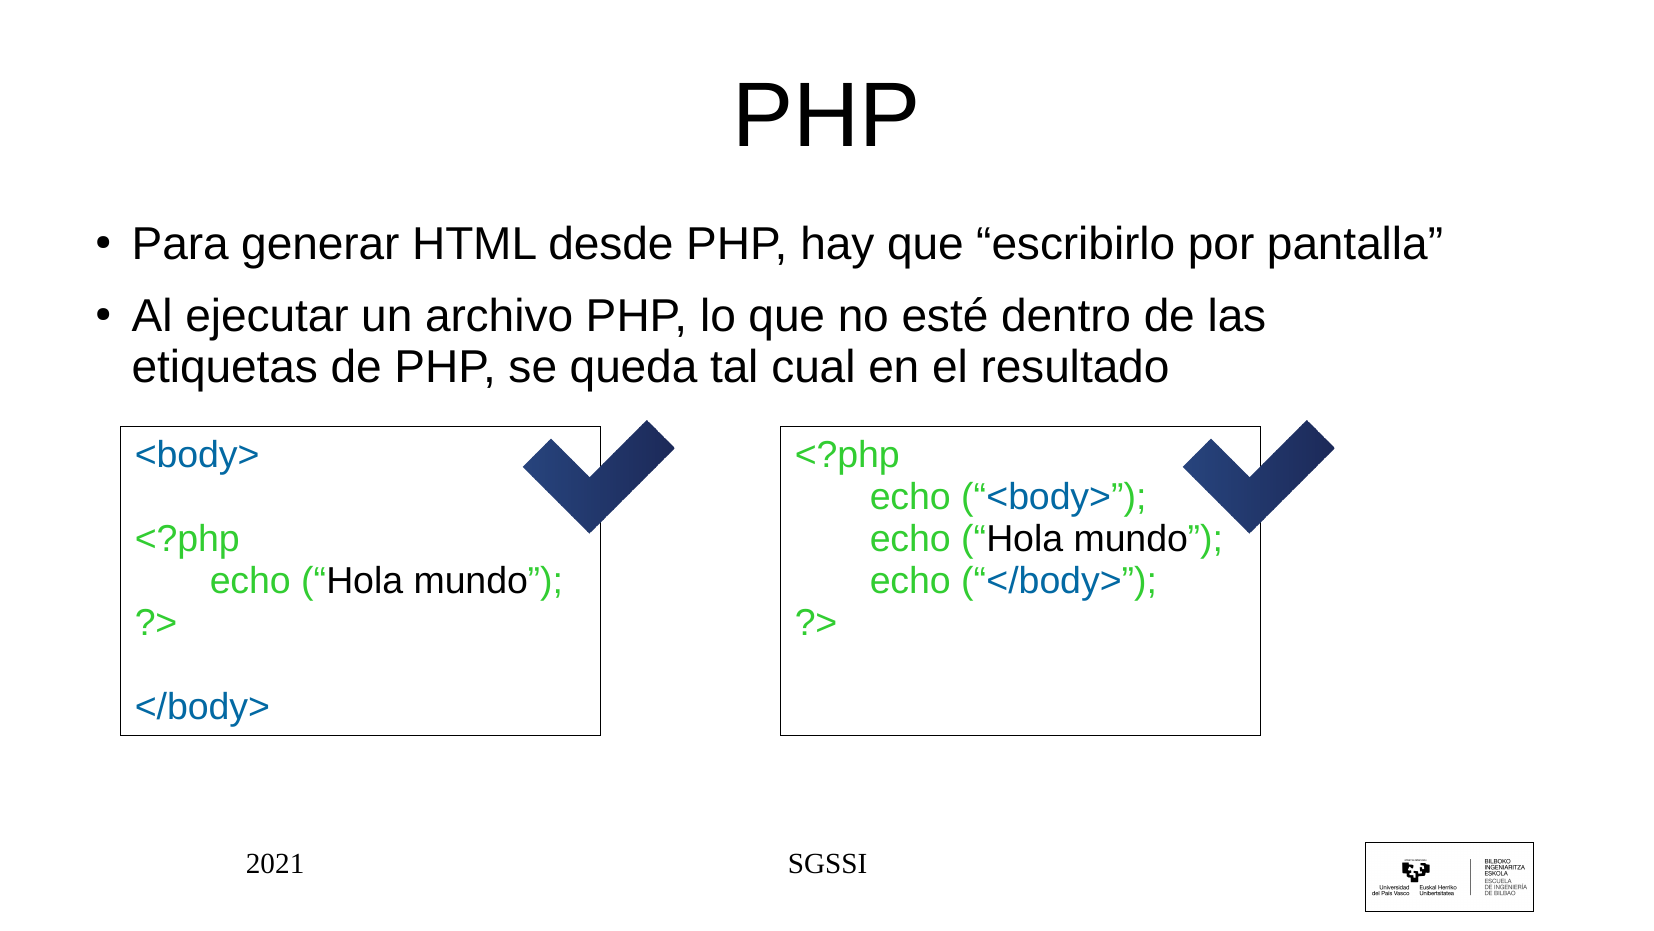

# PHP
Para generar HTML desde PHP, hay que “escribirlo por pantalla”
Al ejecutar un archivo PHP, lo que no esté dentro de las etiquetas de PHP, se queda tal cual en el resultado
<body>
<?php
	echo (“Hola mundo”);
?>
</body>
<?php
	echo (“<body>”);
	echo (“Hola mundo”);
	echo (“</body>”);
?>